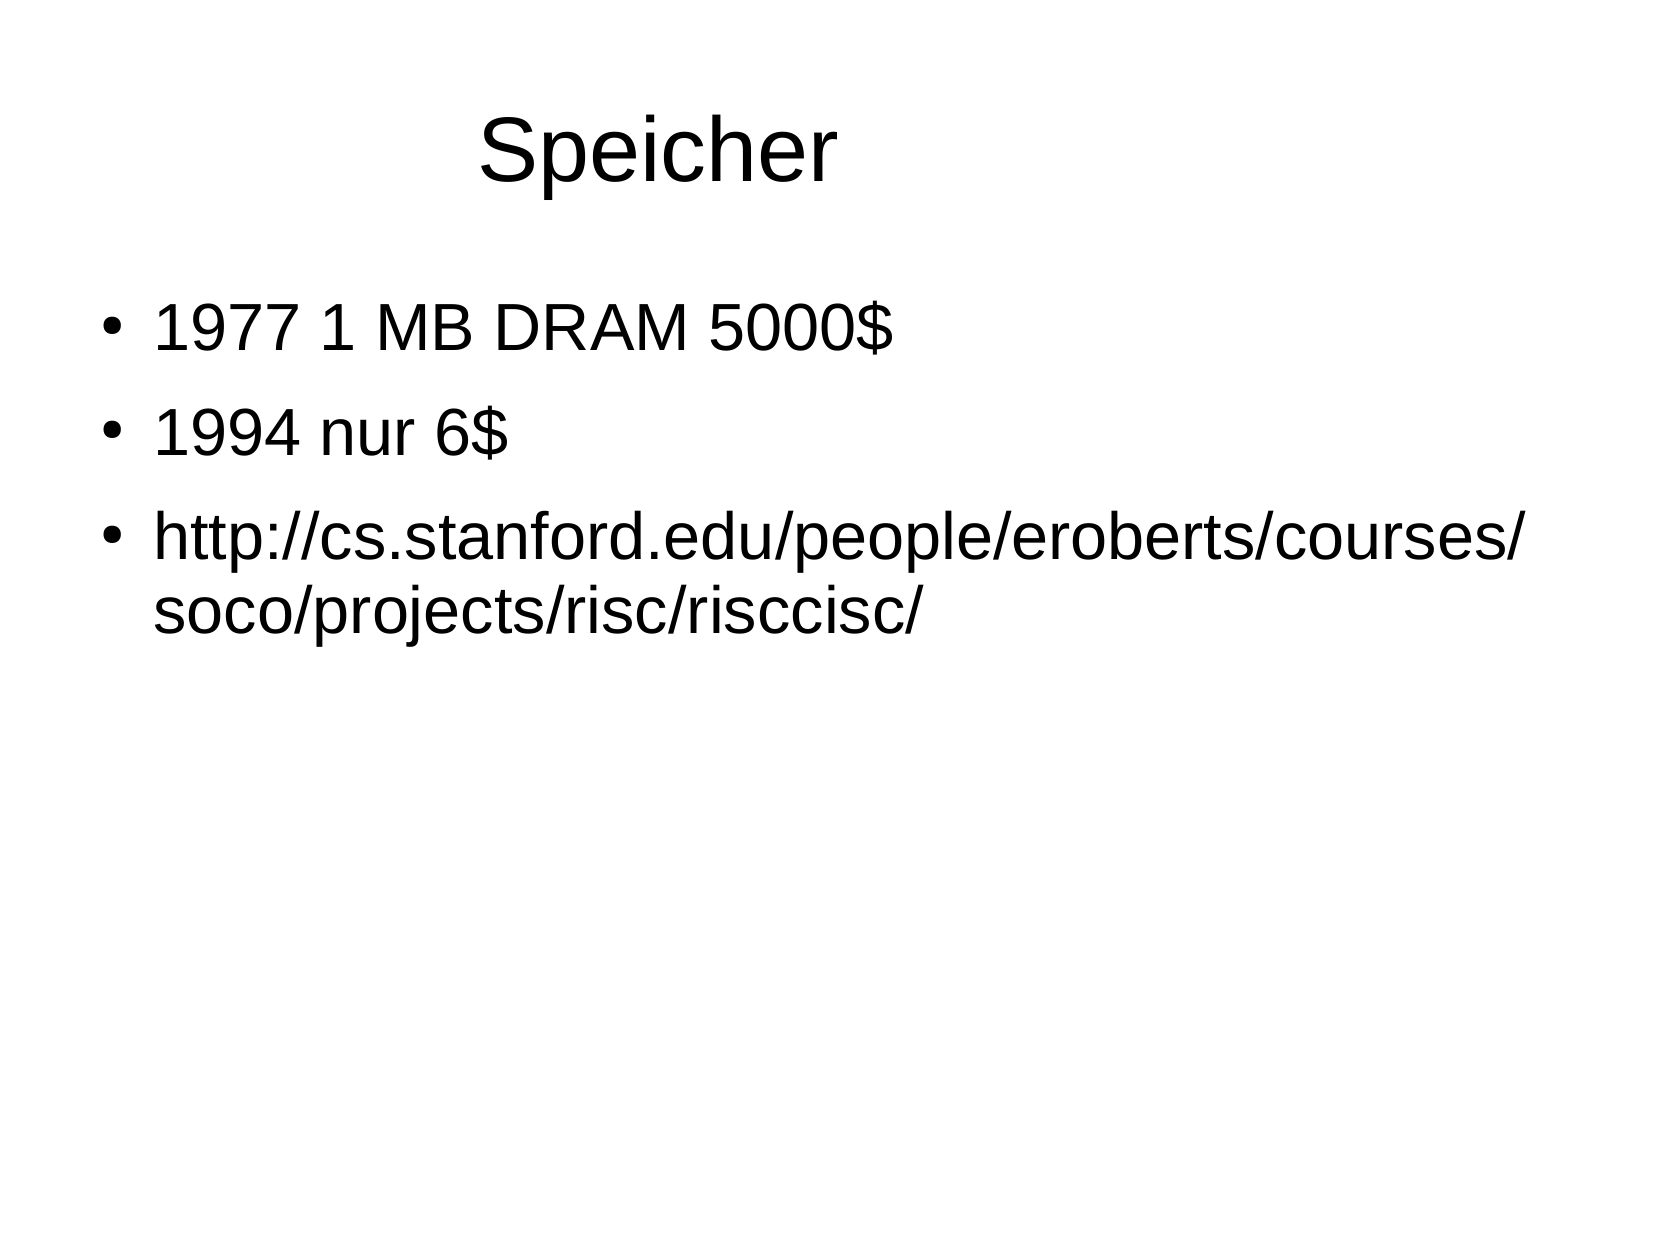

# Speicher
1977 1 MB DRAM 5000$
1994 nur 6$
http://cs.stanford.edu/people/eroberts/courses/soco/projects/risc/risccisc/